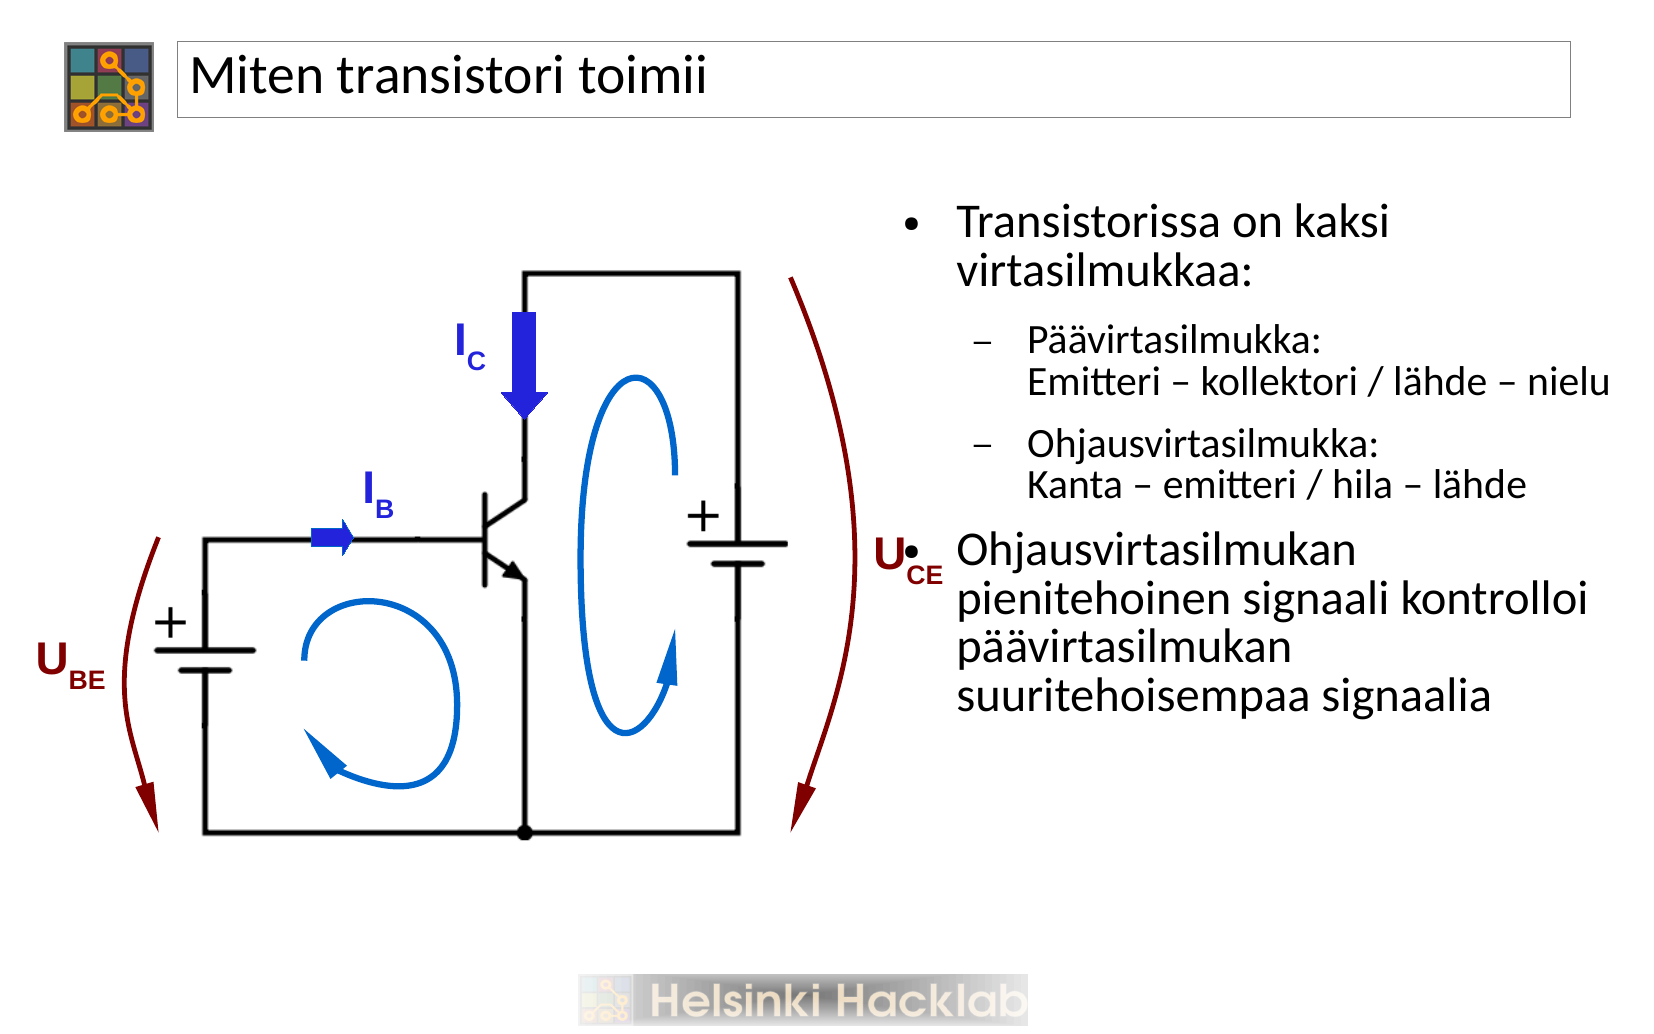

# Miten transistori toimii
Transistorissa on kaksi virtasilmukkaa:
Päävirtasilmukka:
Emitteri – kollektori / lähde – nielu
Ohjausvirtasilmukka:
Kanta – emitteri / hila – lähde
Ohjausvirtasilmukan pienitehoinen signaali kontrolloi päävirtasilmukan suuritehoisempaa signaalia
IC
IB
UCE
UBE